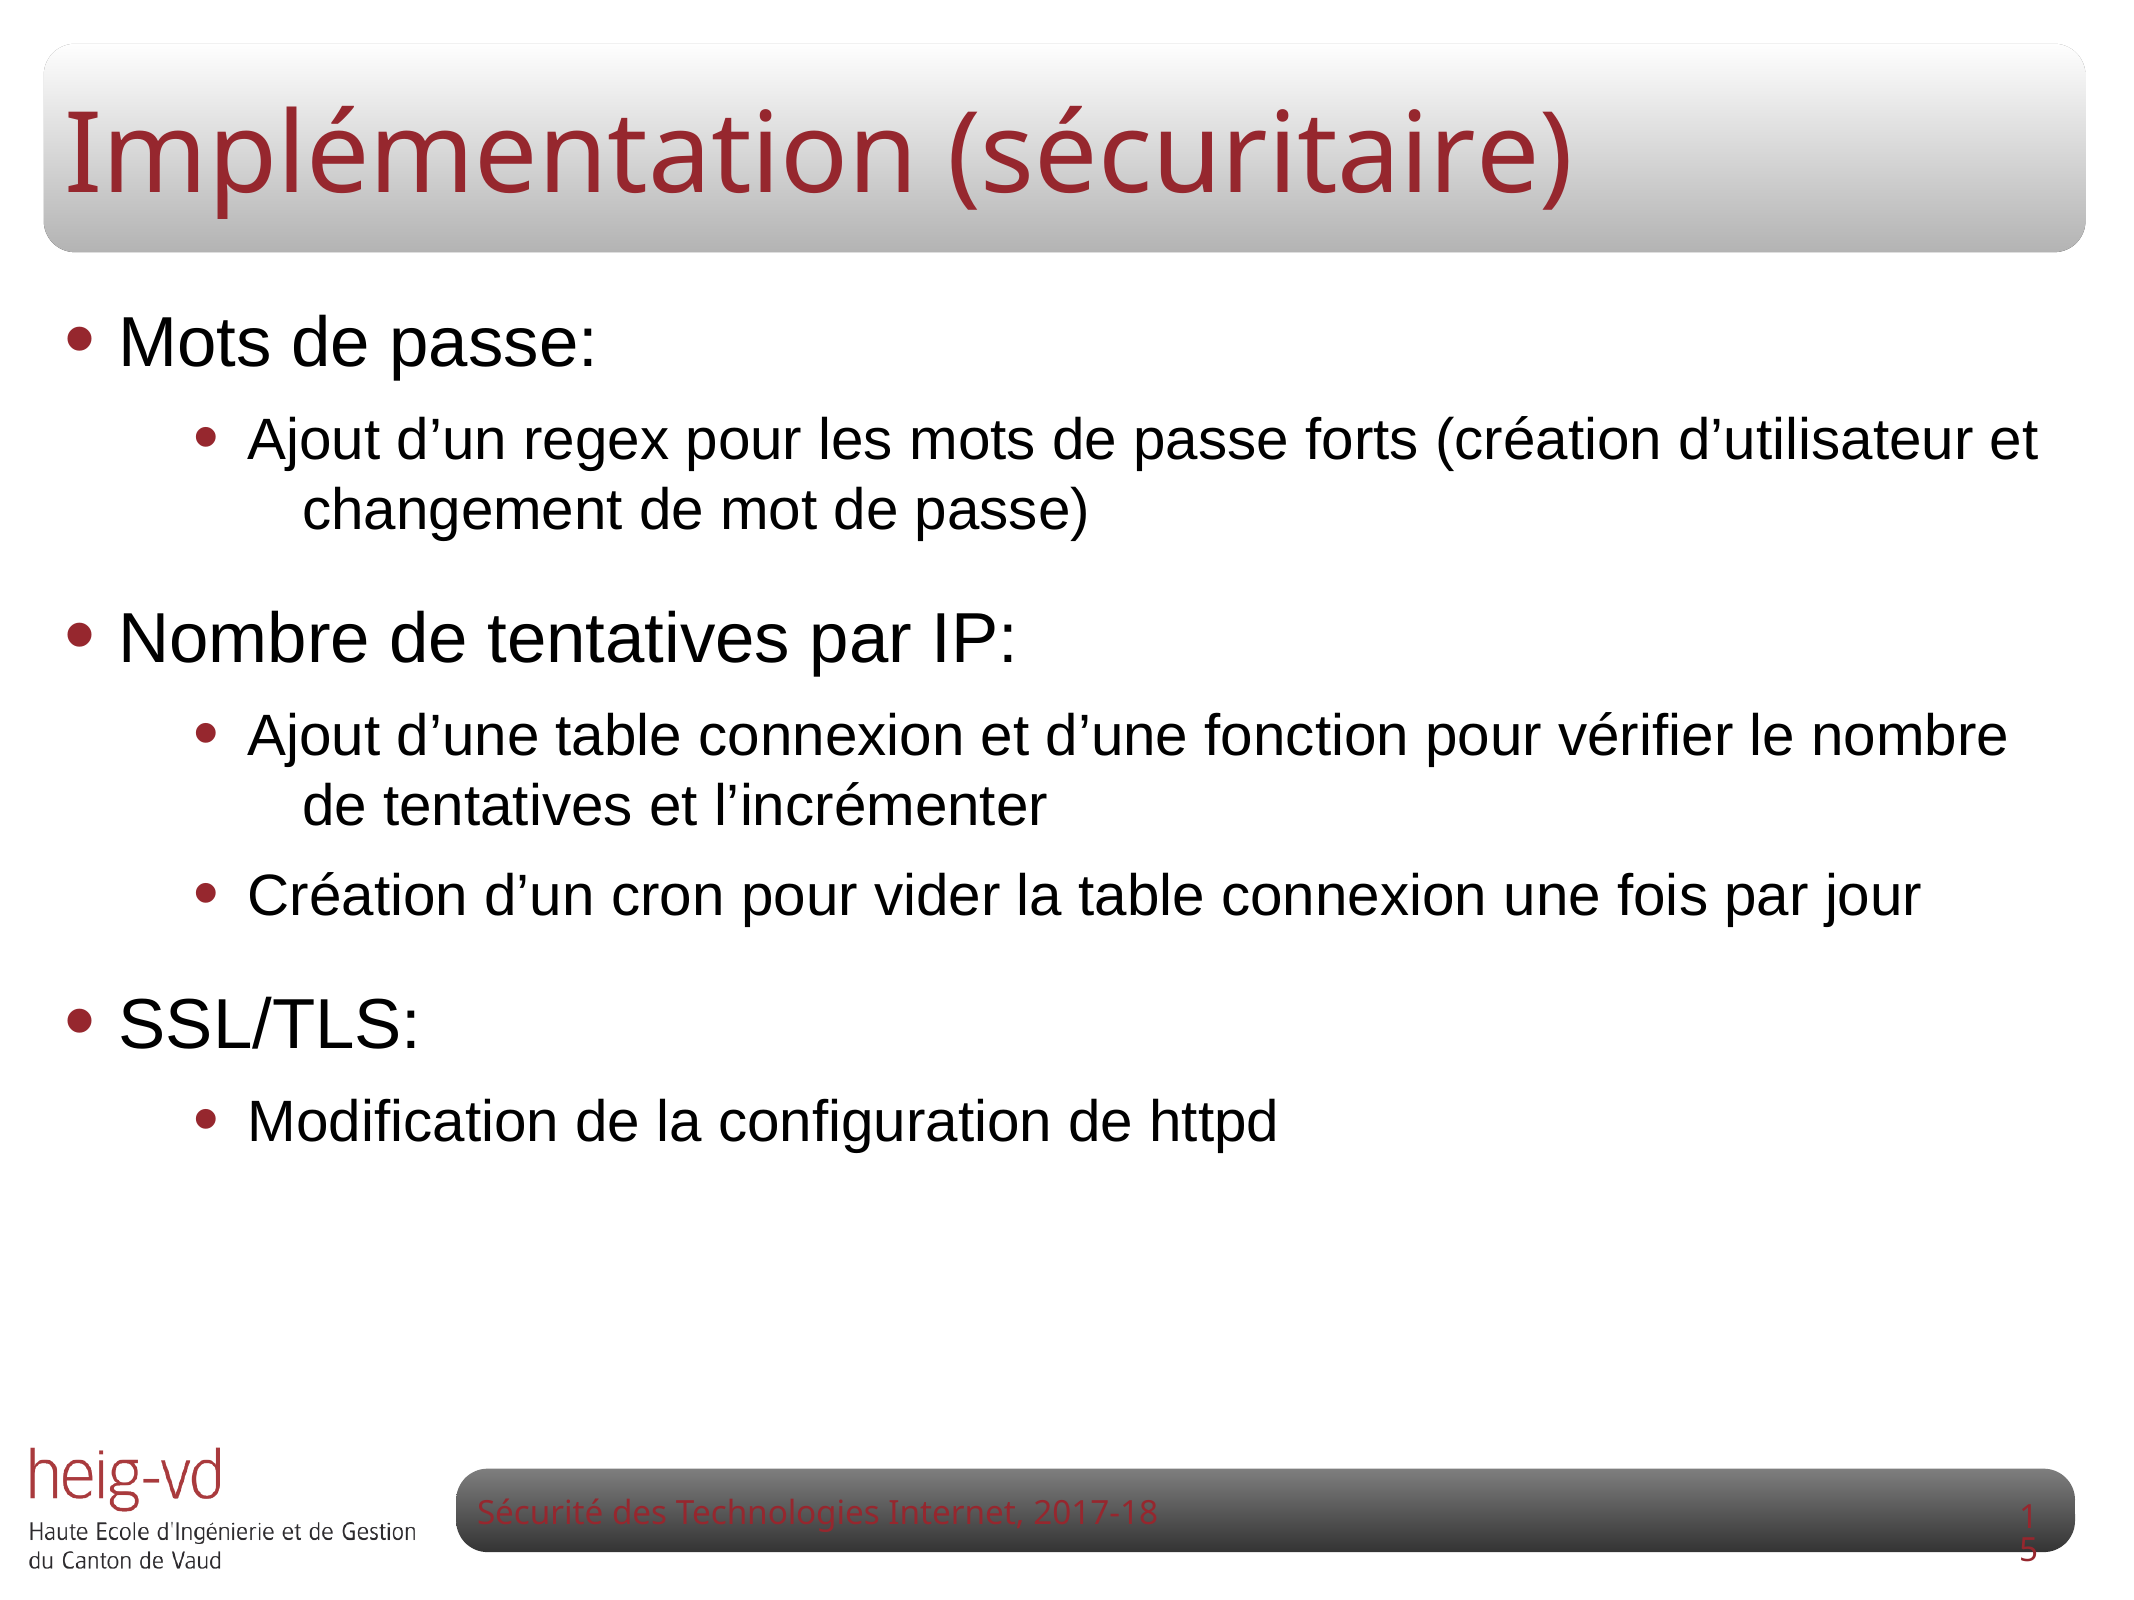

# Implémentation (sécuritaire)
Mots de passe:
Ajout d’un regex pour les mots de passe forts (création d’utilisateur et changement de mot de passe)
Nombre de tentatives par IP:
Ajout d’une table connexion et d’une fonction pour vérifier le nombre de tentatives et l’incrémenter
Création d’un cron pour vider la table connexion une fois par jour
SSL/TLS:
Modification de la configuration de httpd